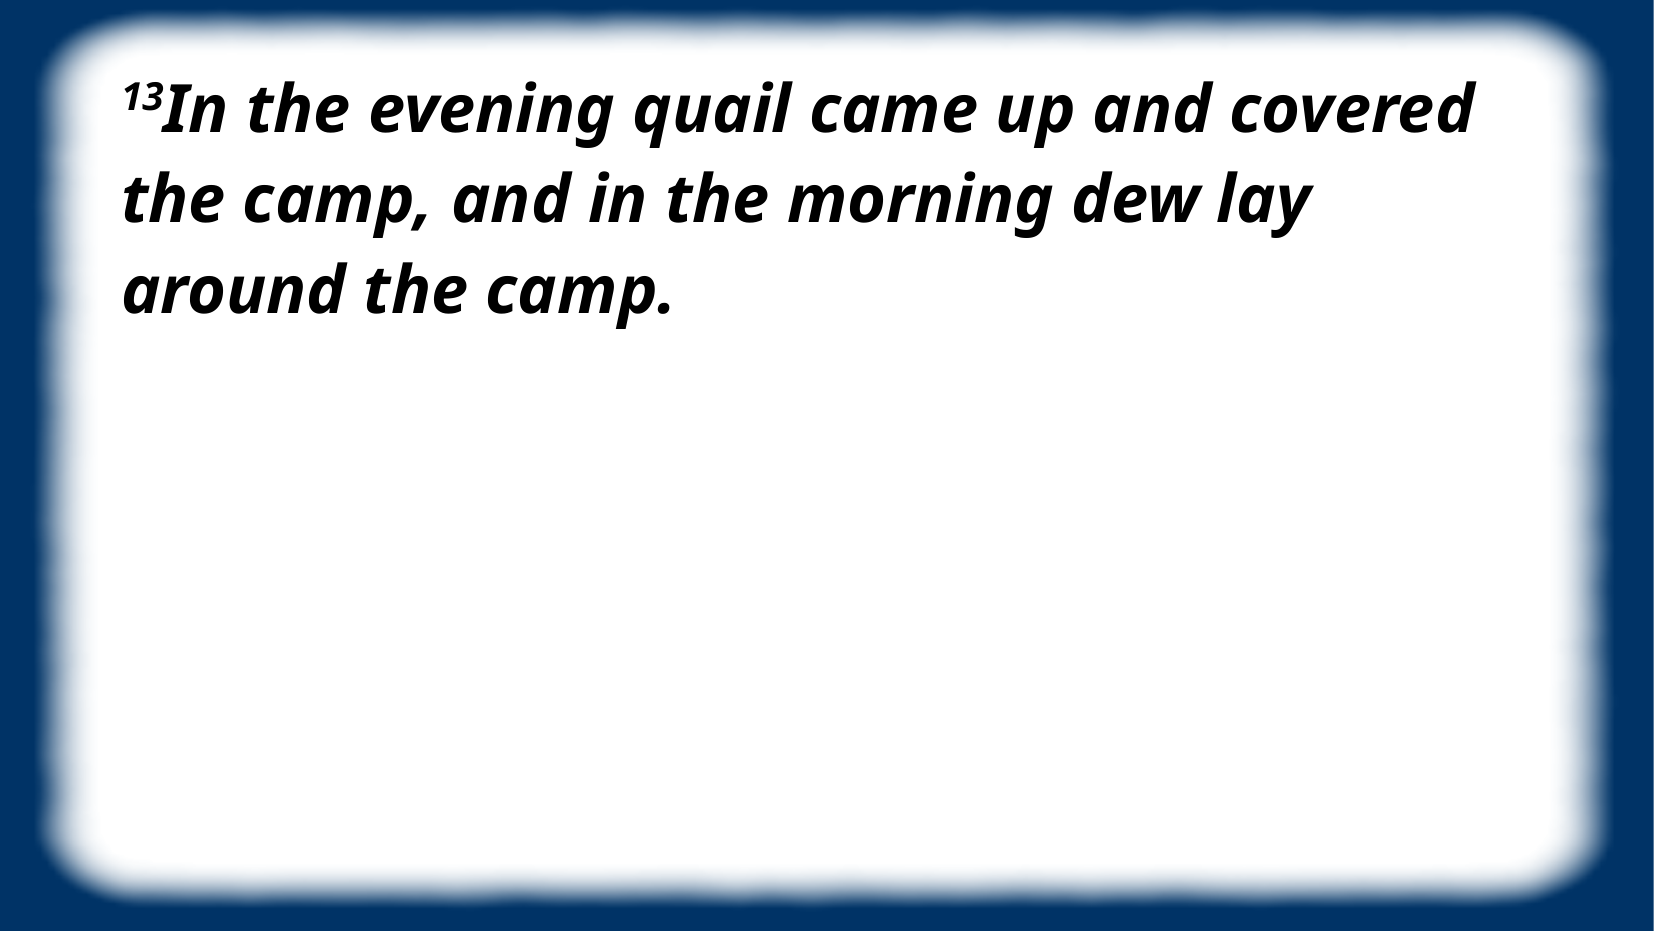

13In the evening quail came up and covered the camp, and in the morning dew lay around the camp.